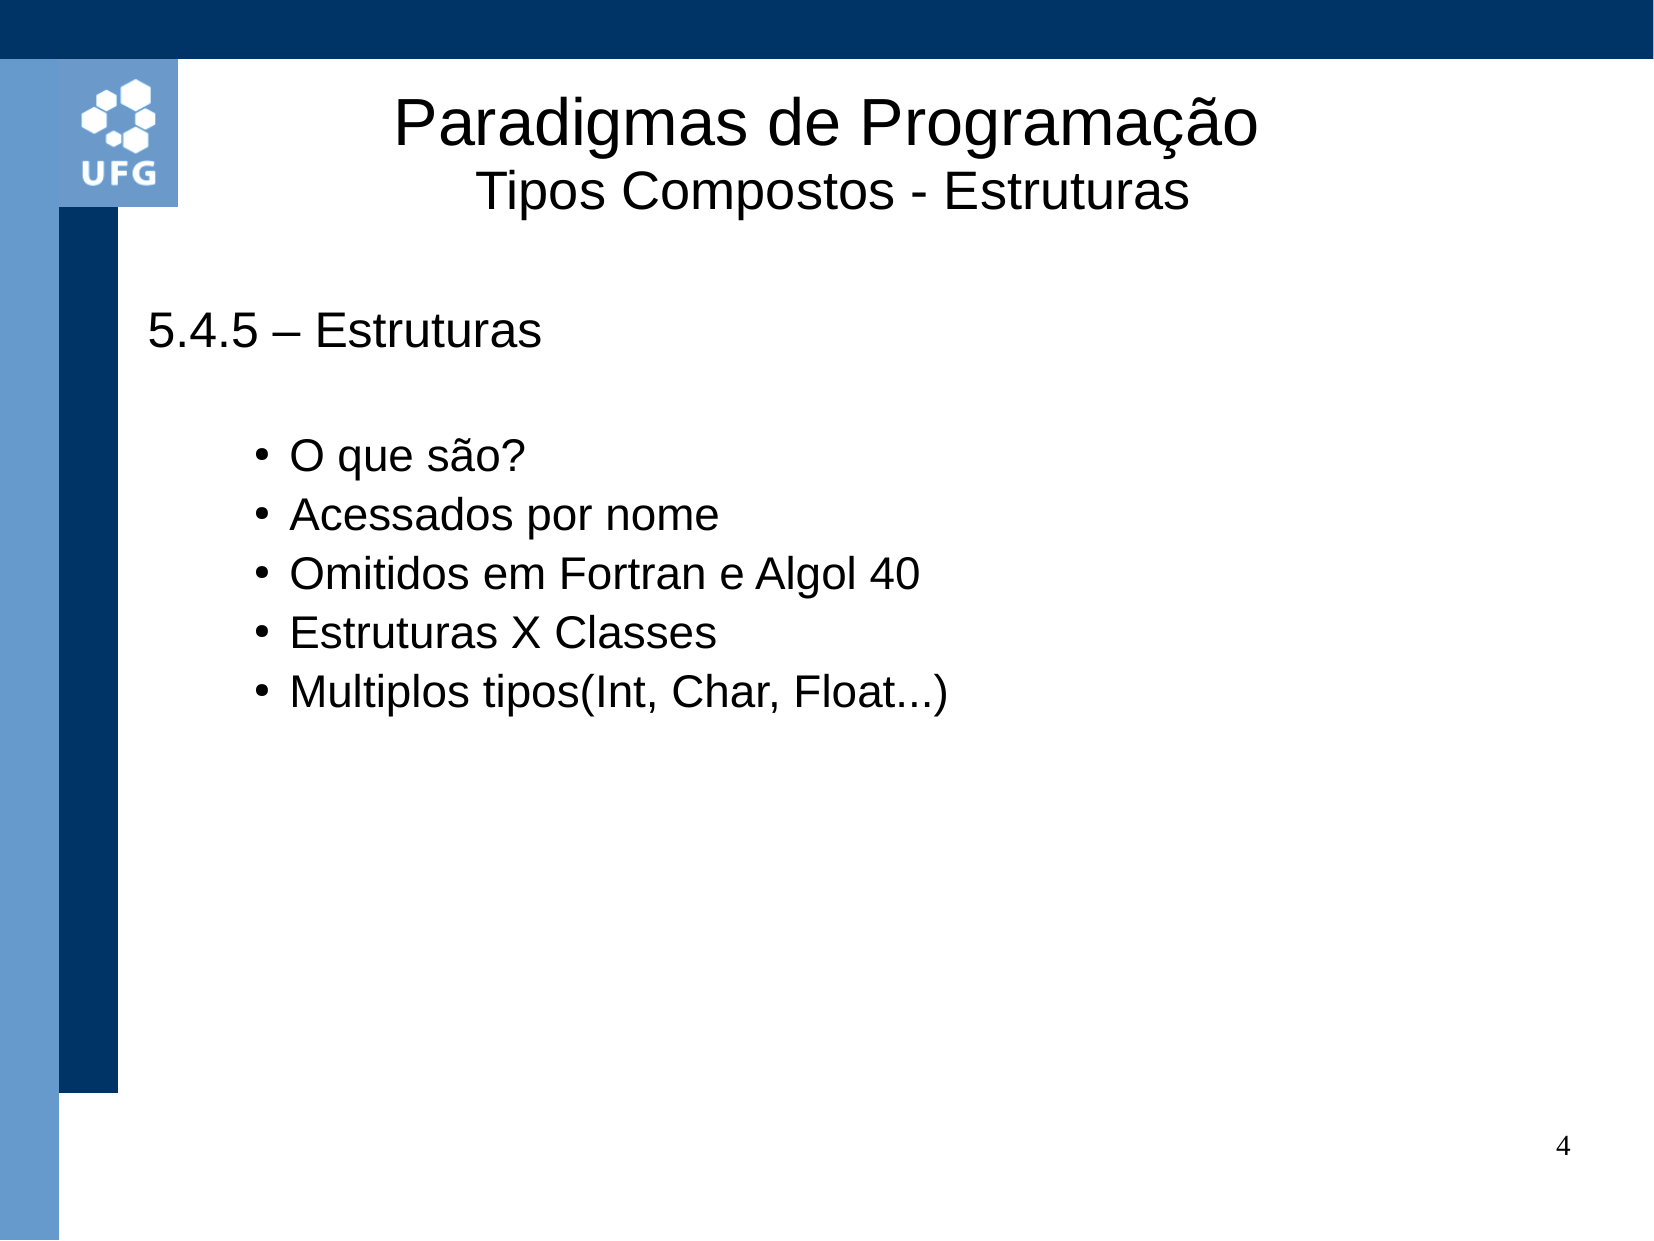

# Paradigmas de Programação Tipos Compostos - Estruturas
5.4.5 – Estruturas
O que são?
Acessados por nome
Omitidos em Fortran e Algol 40
Estruturas X Classes
Multiplos tipos(Int, Char, Float...)
4